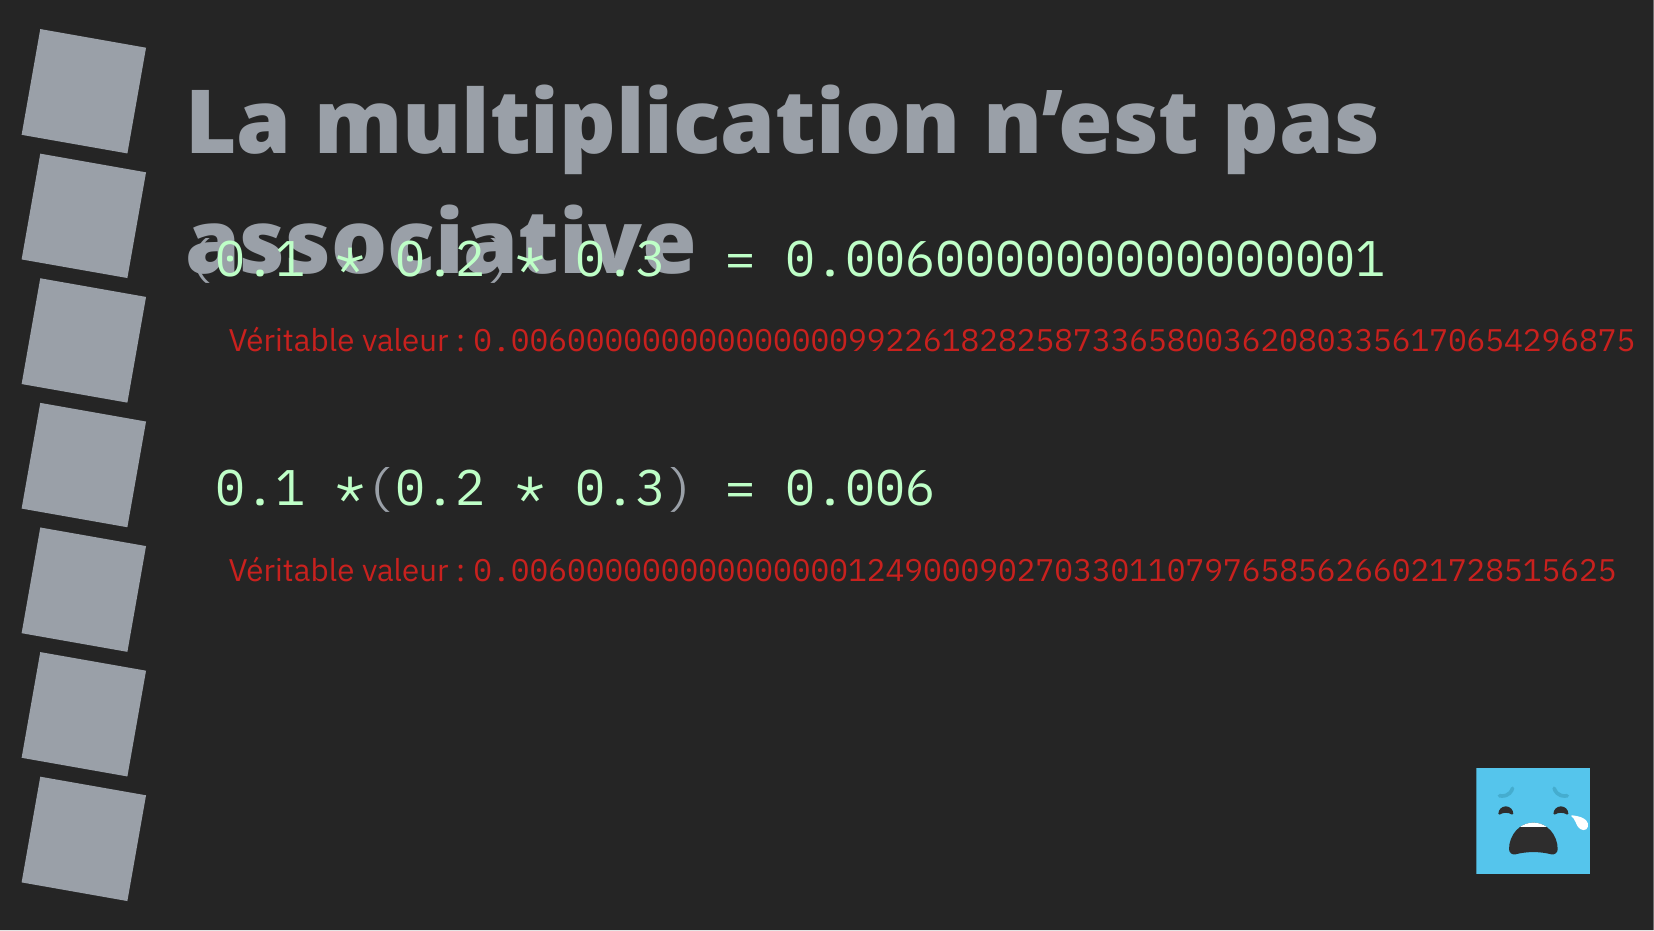

# La multiplication n’est pas associative
(0.1 * 0.2)* 0.3 = 0.006000000000000001
Véritable valeur : 0.006000000000000000992261828258733658003620803356170654296875
 0.1 *(0.2 * 0.3) = 0.006
Véritable valeur : 0.00600000000000000012490009027033011079765856266021728515625